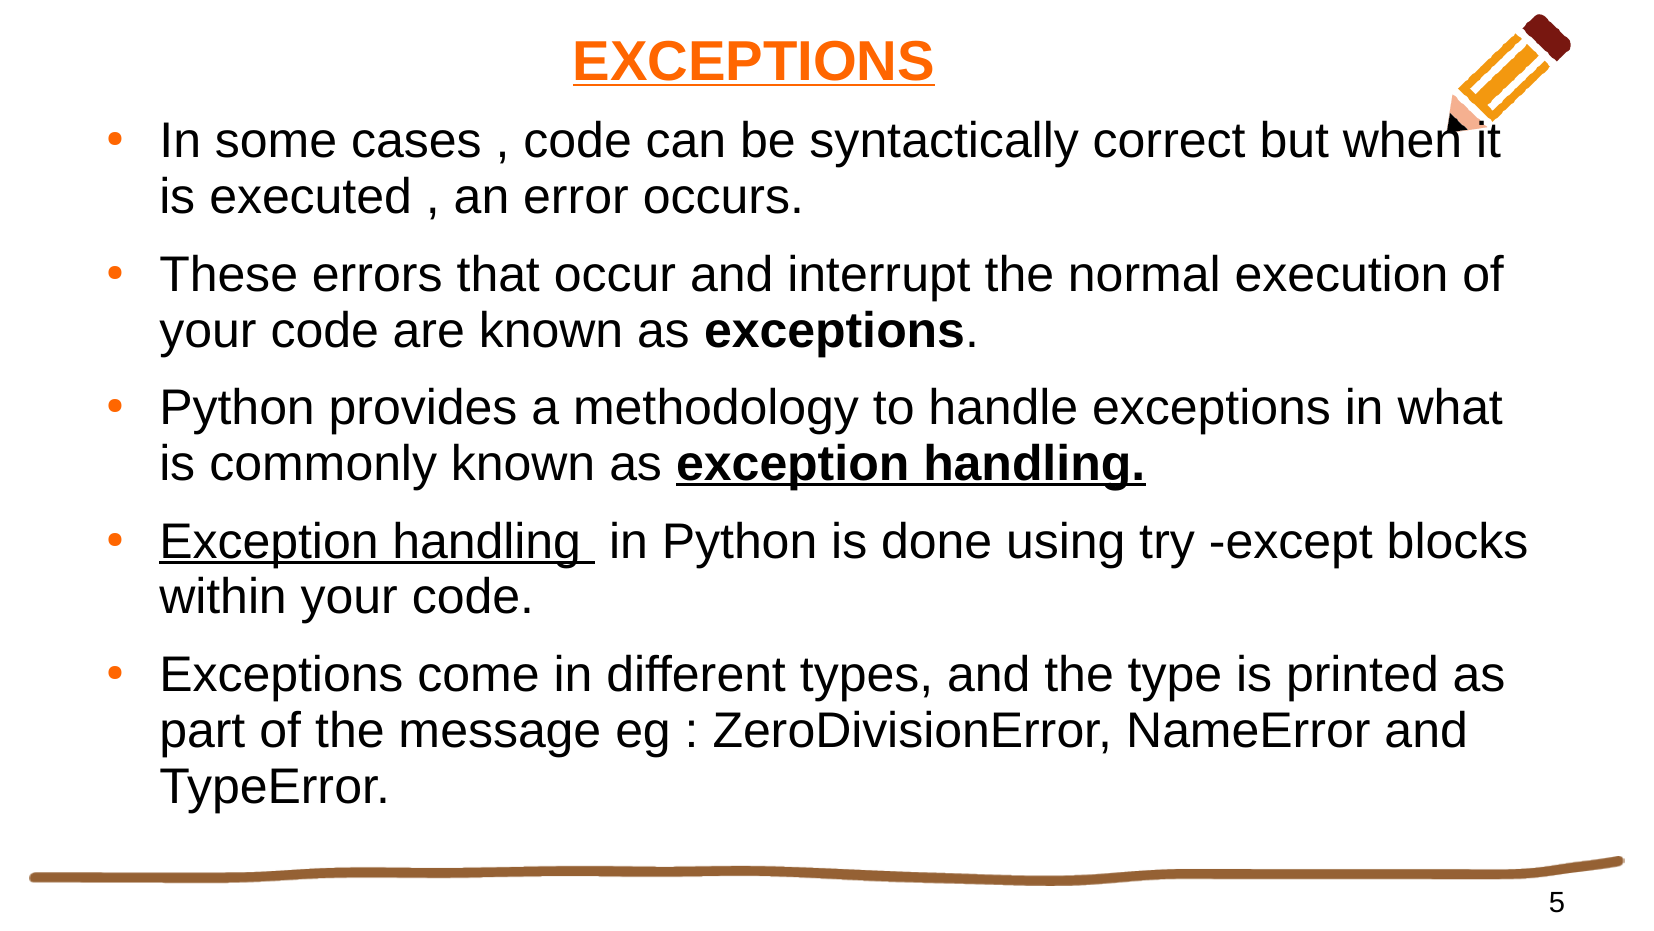

# EXCEPTIONS
In some cases , code can be syntactically correct but when it is executed , an error occurs.
These errors that occur and interrupt the normal execution of your code are known as exceptions.
Python provides a methodology to handle exceptions in what is commonly known as exception handling.
Exception handling in Python is done using try -except blocks within your code.
Exceptions come in different types, and the type is printed as part of the message eg : ZeroDivisionError, NameError and TypeError.
5